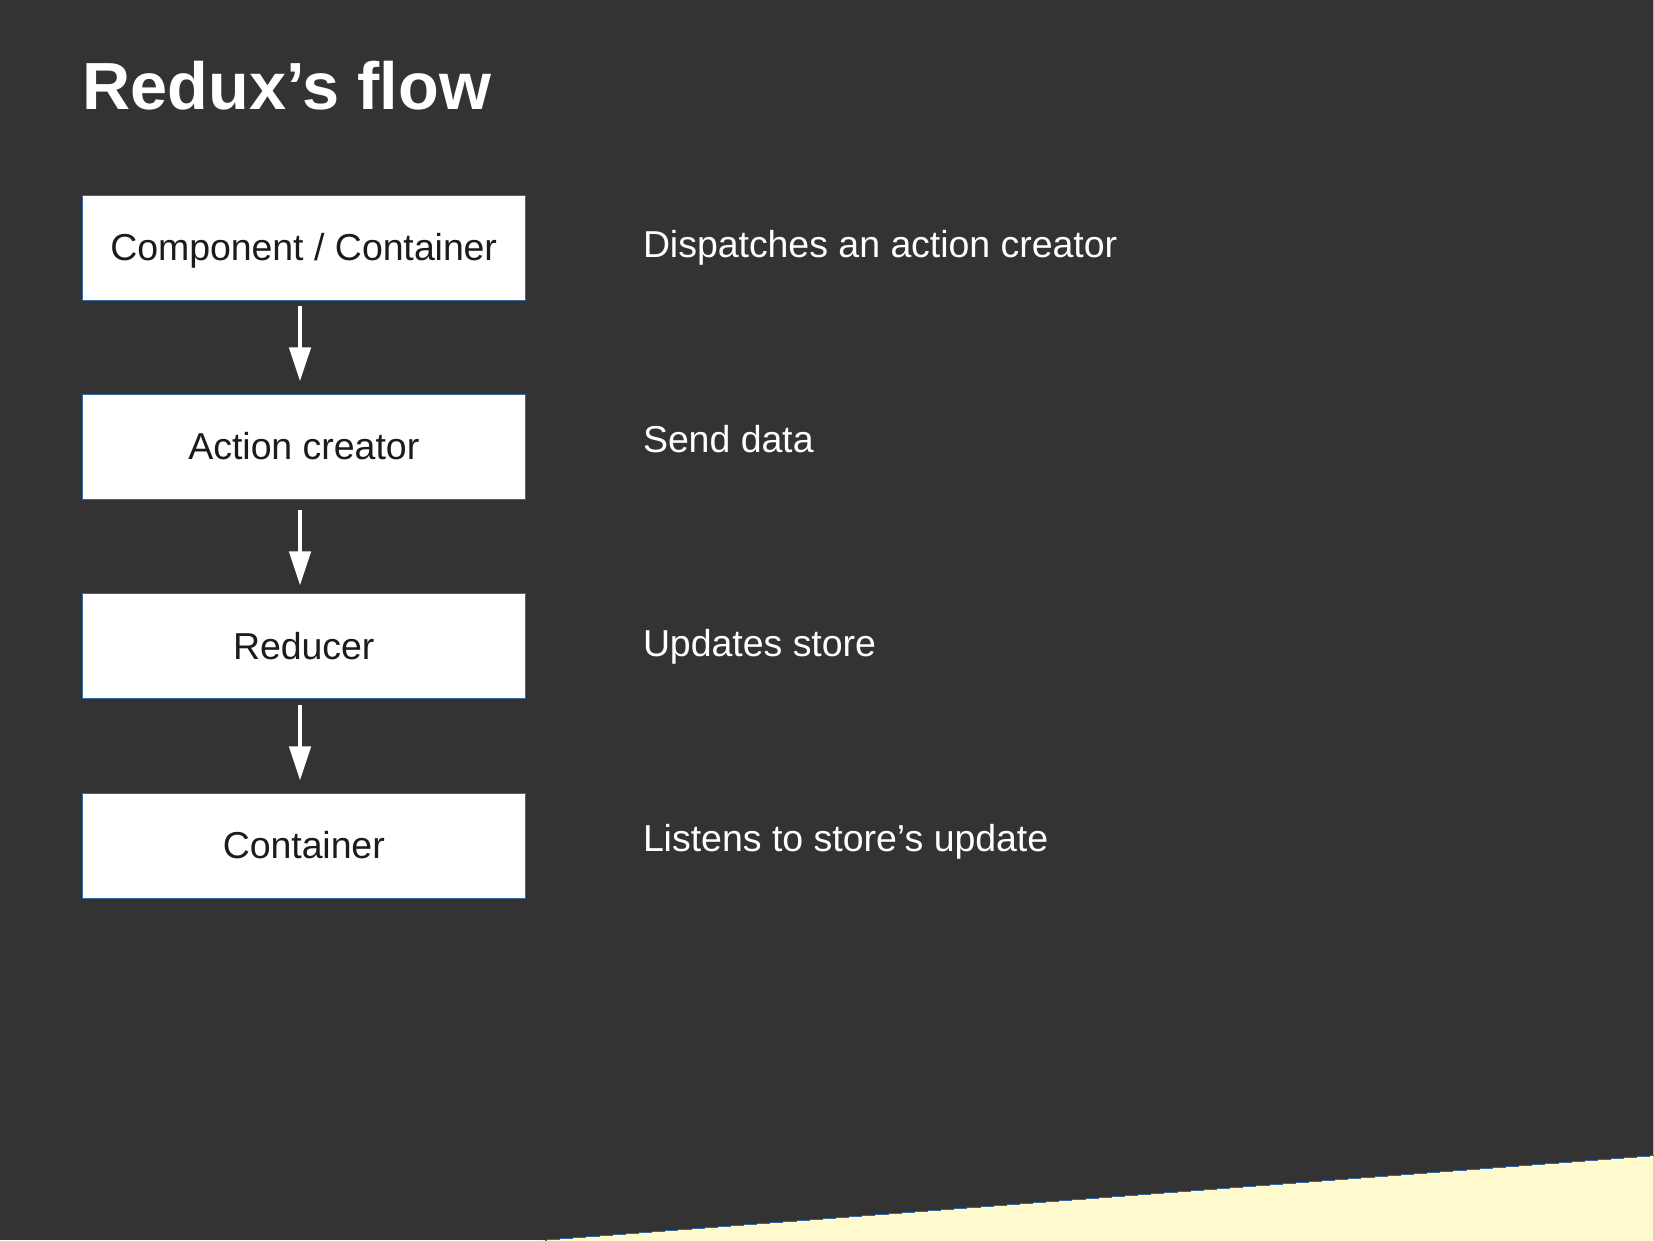

# Redux’s flow
Component / Container
Dispatches an action creator
Action creator
Send data
Reducer
Updates store
Container
Listens to store’s update